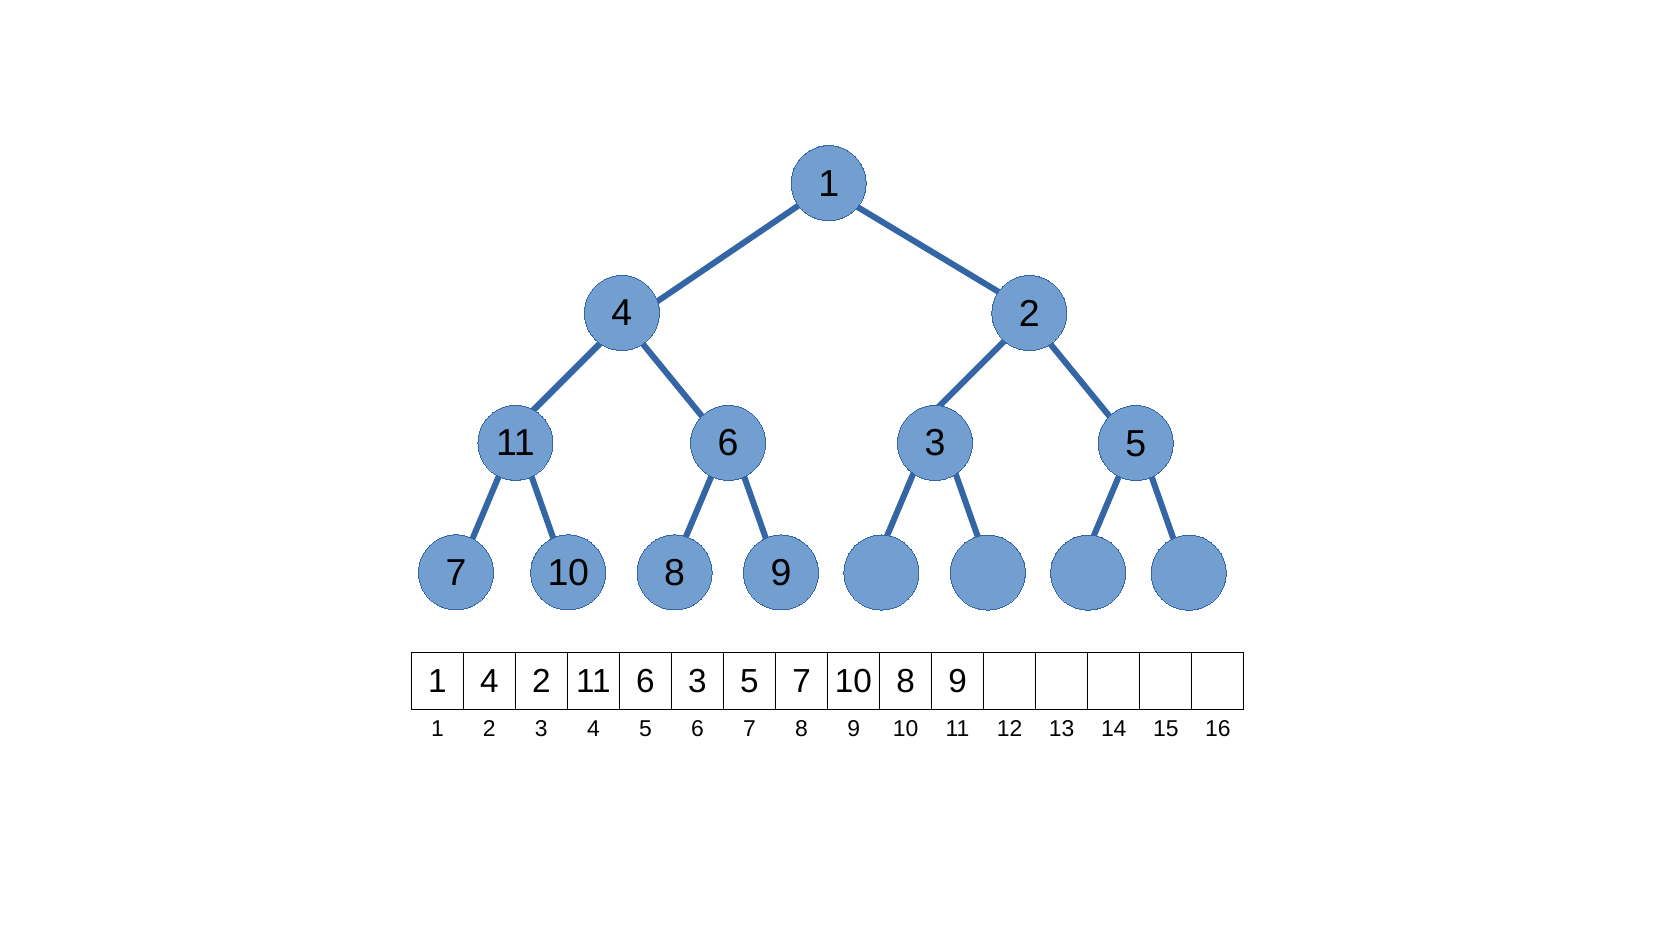

1
4
2
11
6
3
5
7
10
8
9
| 1 | 4 | 2 | 11 | 6 | 3 | 5 | 7 | 10 | 8 | 9 | | | | | |
| --- | --- | --- | --- | --- | --- | --- | --- | --- | --- | --- | --- | --- | --- | --- | --- |
| 1 | 2 | 3 | 4 | 5 | 6 | 7 | 8 | 9 | 10 | 11 | 12 | 13 | 14 | 15 | 16 |
| --- | --- | --- | --- | --- | --- | --- | --- | --- | --- | --- | --- | --- | --- | --- | --- |